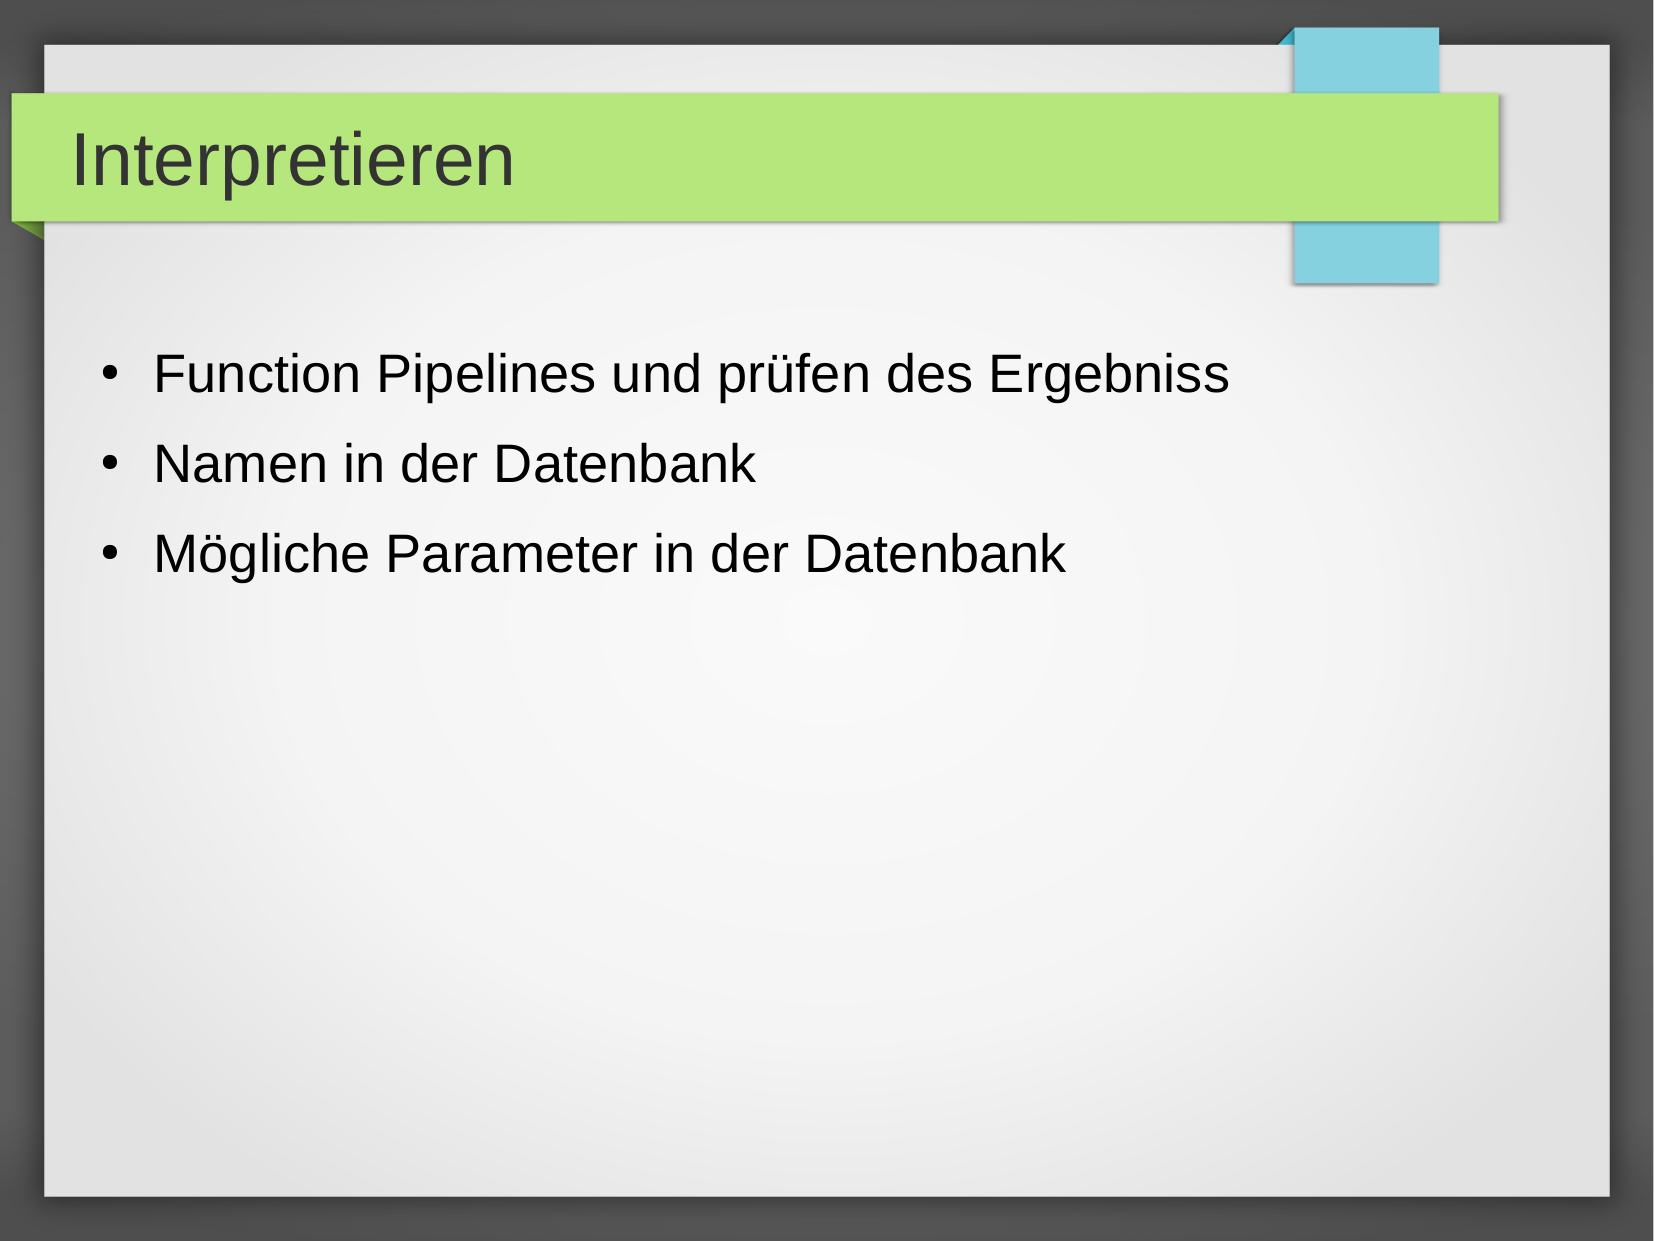

# Interpretieren
Function Pipelines und prüfen des Ergebniss
Namen in der Datenbank
Mögliche Parameter in der Datenbank